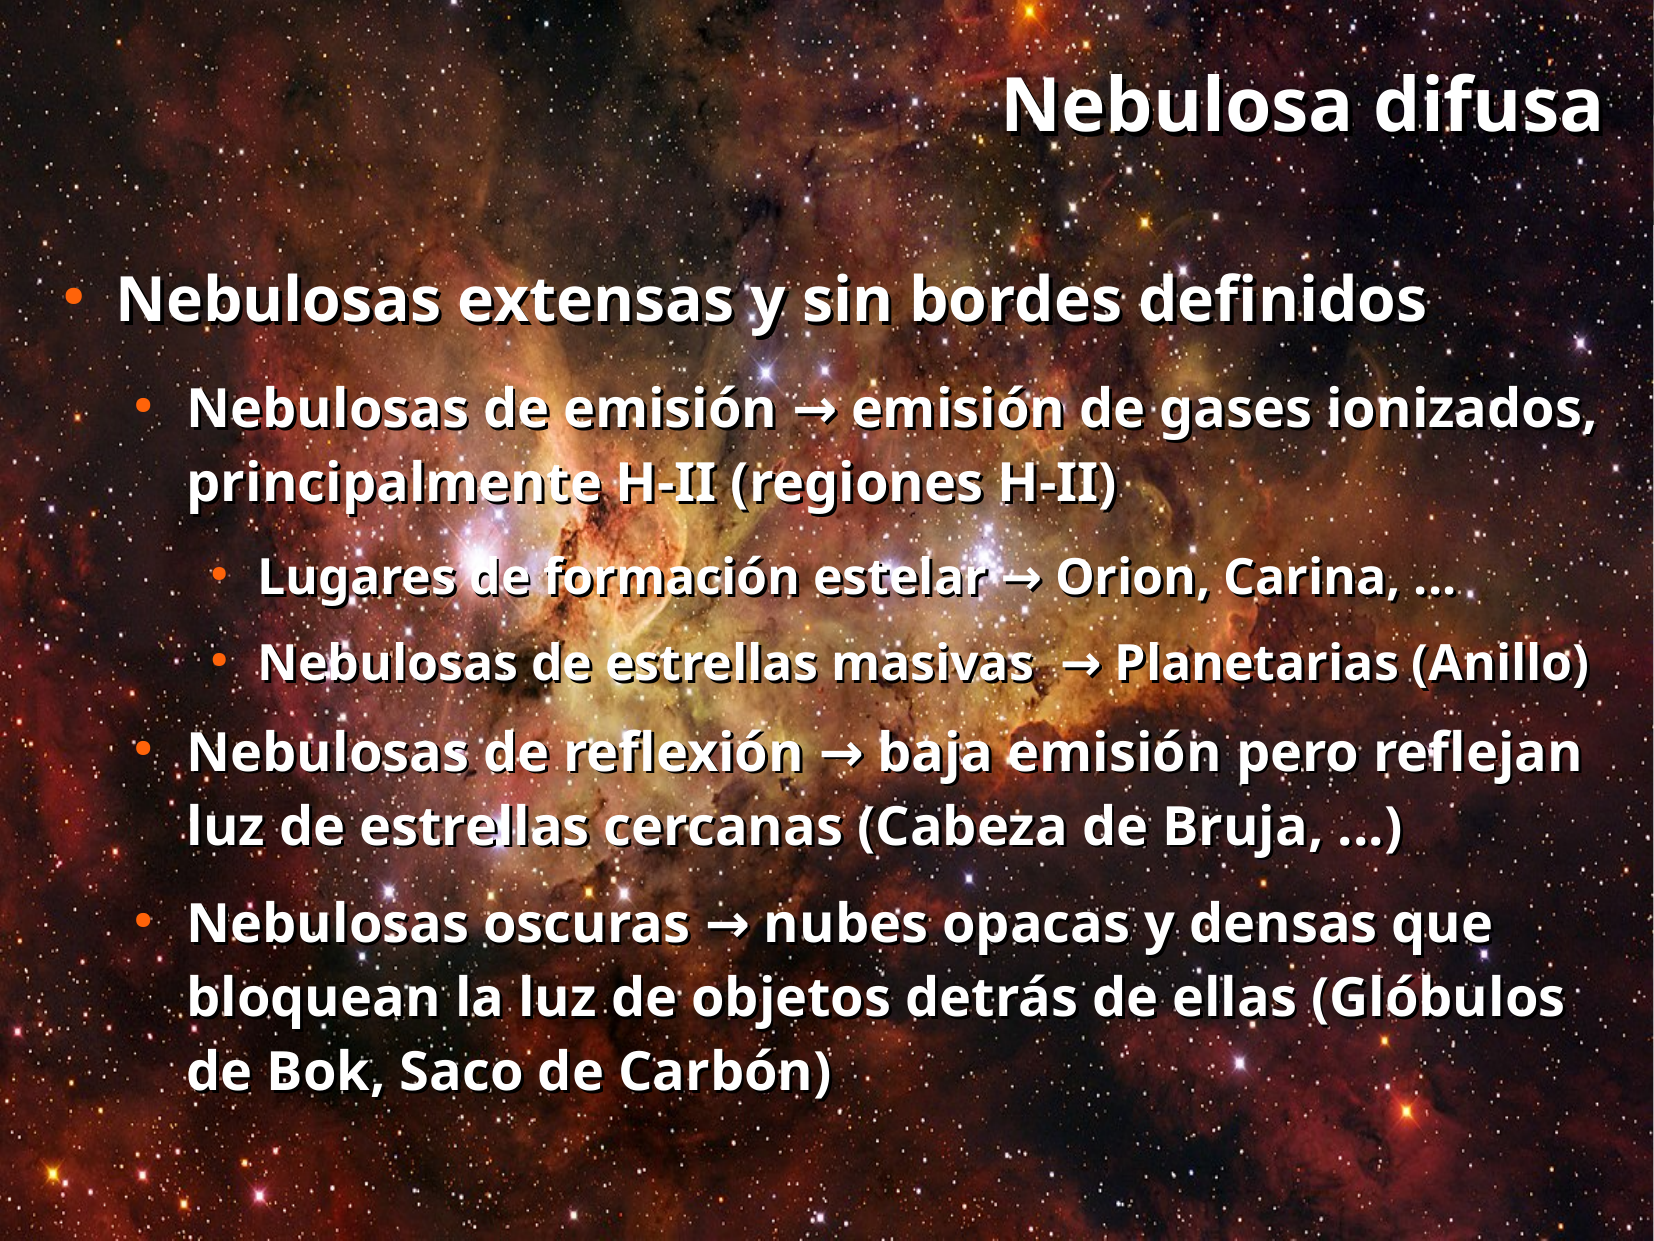

# Nebulosa difusa
Nebulosas extensas y sin bordes definidos
Nebulosas de emisión → emisión de gases ionizados, principalmente H-II (regiones H-II)
Lugares de formación estelar → Orion, Carina, ...
Nebulosas de estrellas masivas → Planetarias (Anillo)
Nebulosas de reflexión → baja emisión pero reflejan luz de estrellas cercanas (Cabeza de Bruja, ...)
Nebulosas oscuras → nubes opacas y densas que bloquean la luz de objetos detrás de ellas (Glóbulos de Bok, Saco de Carbón)
H. Asorey - Física IV B
14